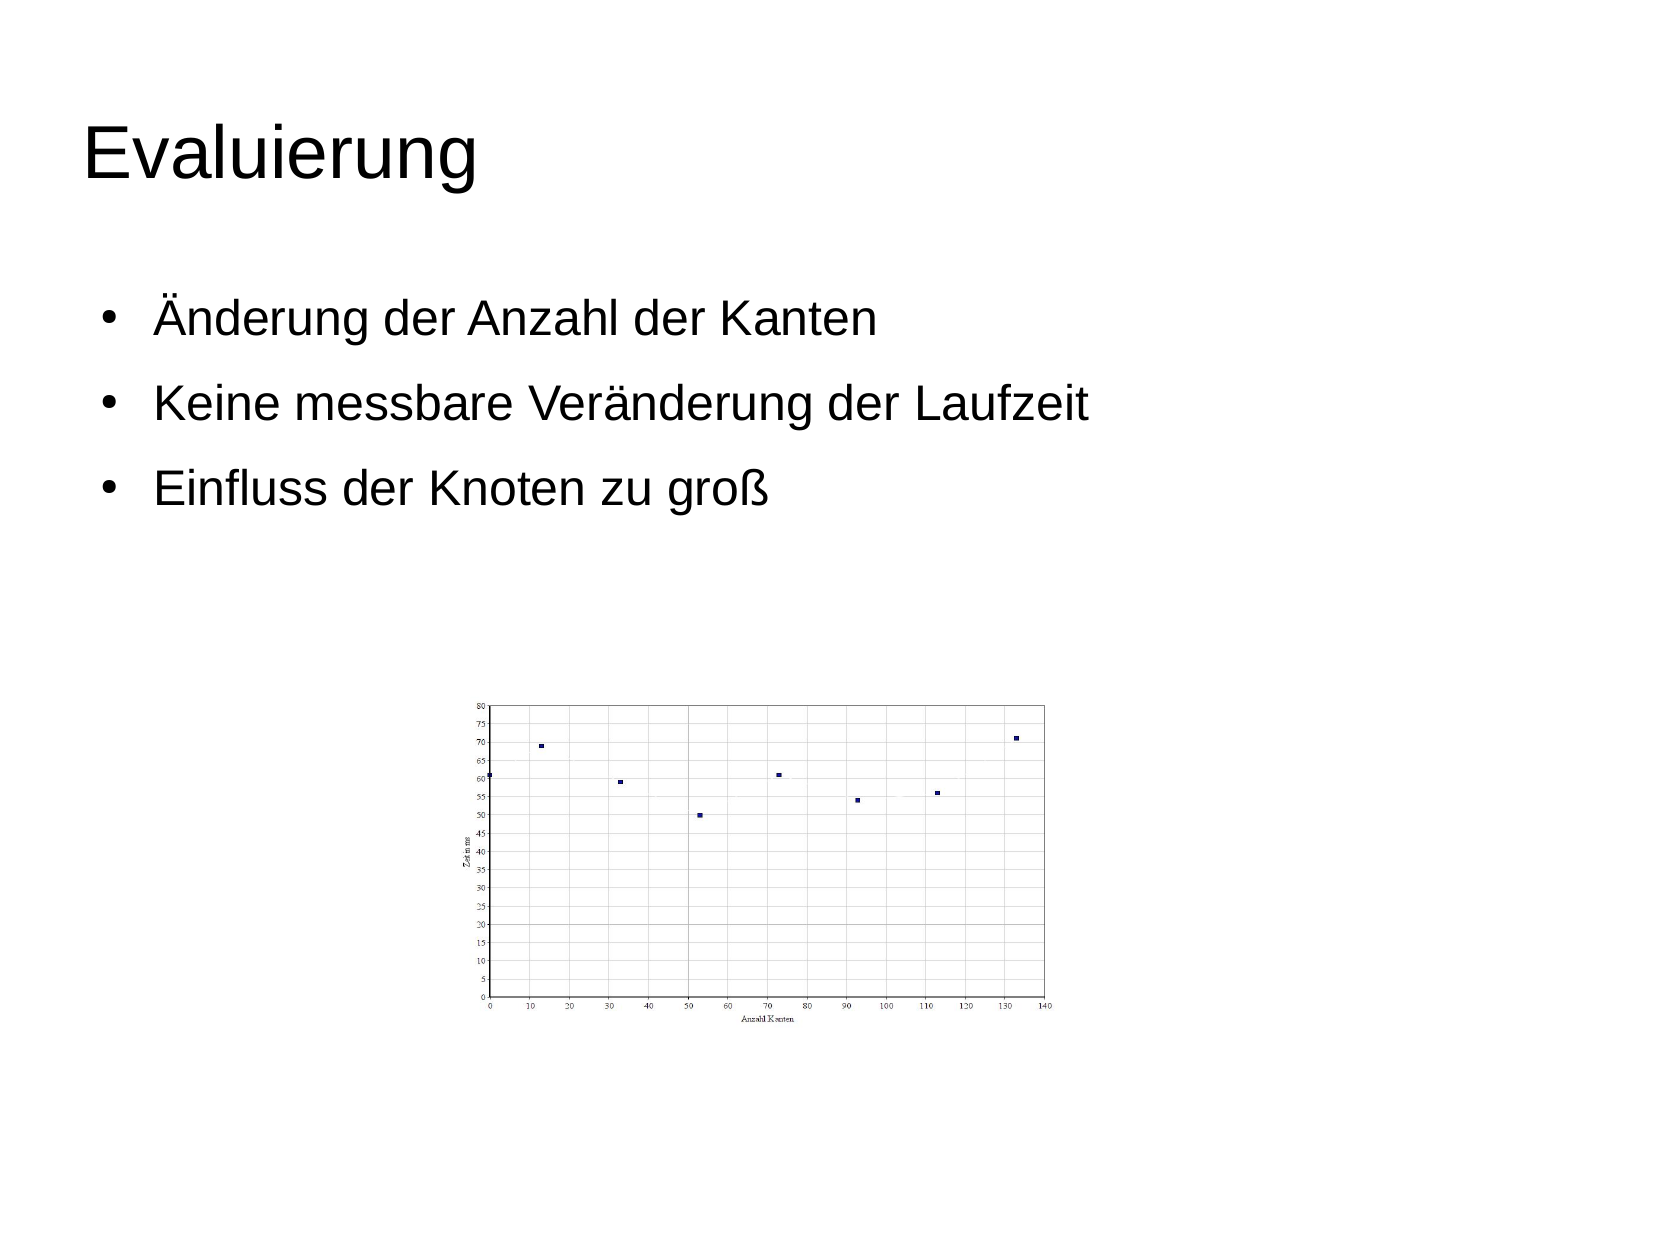

# Evaluierung
Änderung der Anzahl der Kanten
Keine messbare Veränderung der Laufzeit
Einfluss der Knoten zu groß